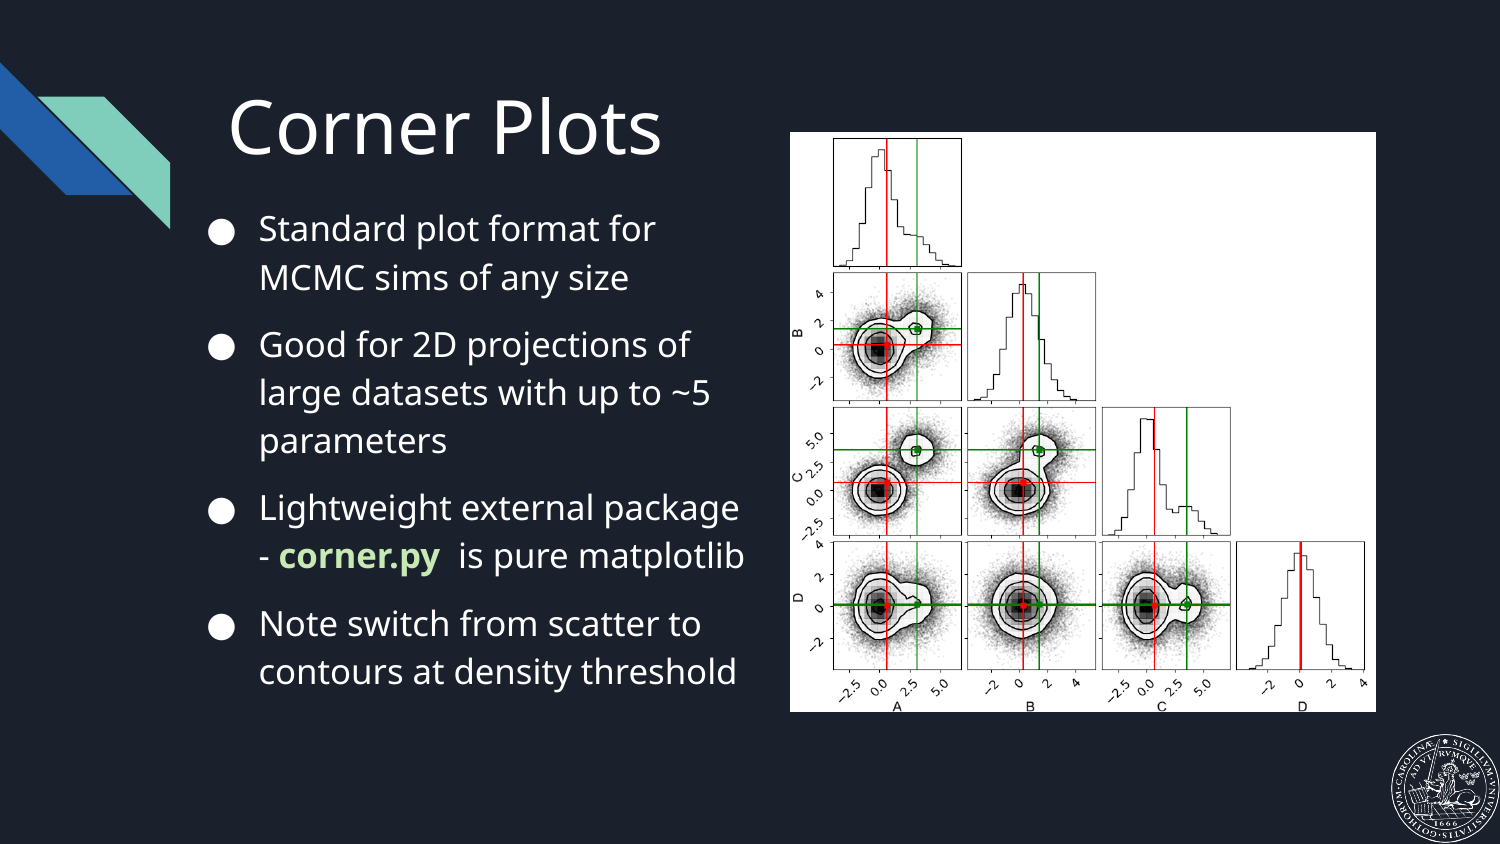

# Corner Plots
Standard plot format for MCMC sims of any size
Good for 2D projections of large datasets with up to ~5 parameters
Lightweight external package - corner.py is pure matplotlib
Note switch from scatter to contours at density threshold